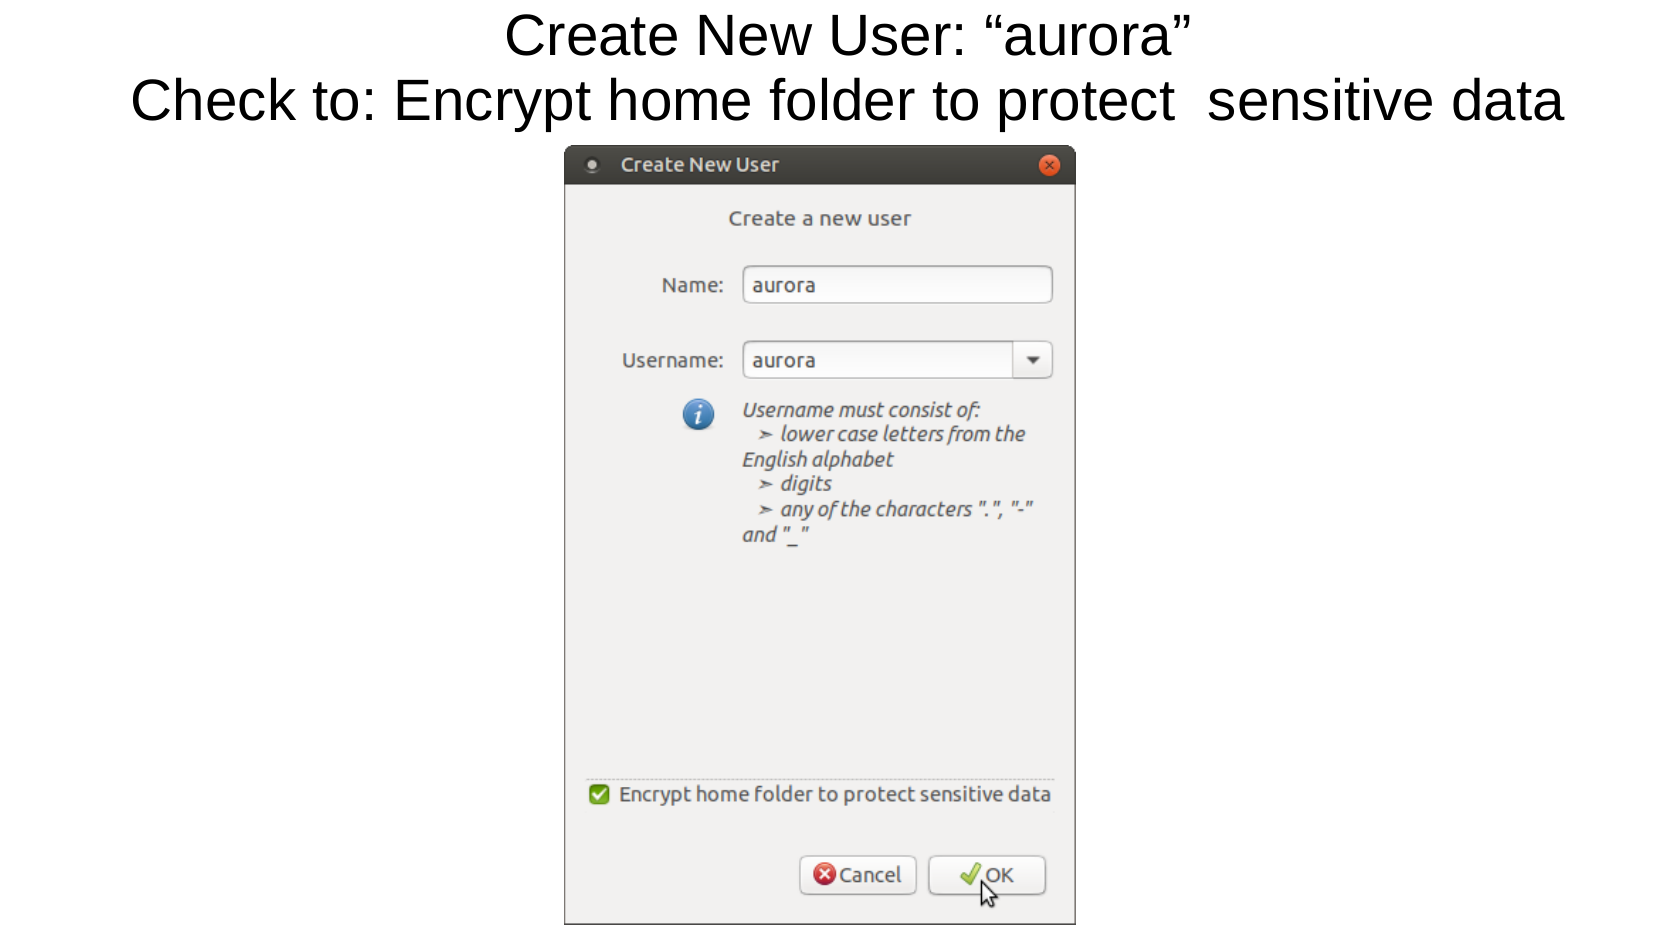

# Create New User: “aurora” Check to: Encrypt home folder to protect sensitive data